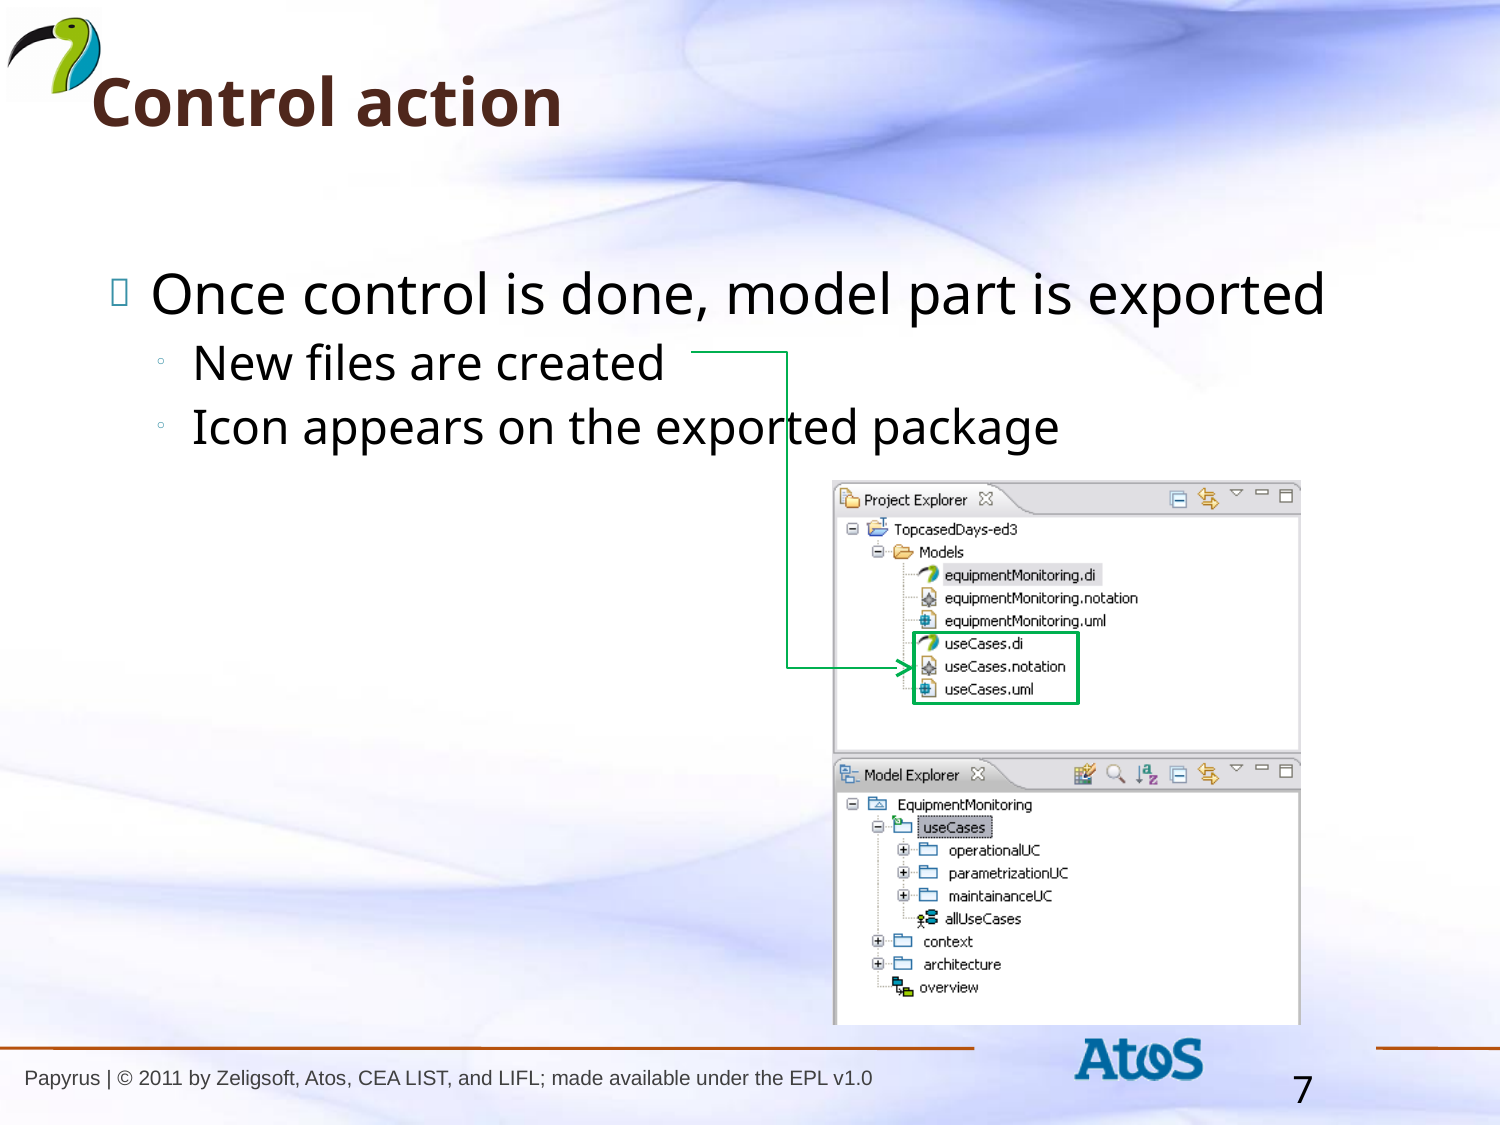

Control action
# Once control is done, model part is exported
New files are created
Icon appears on the exported package